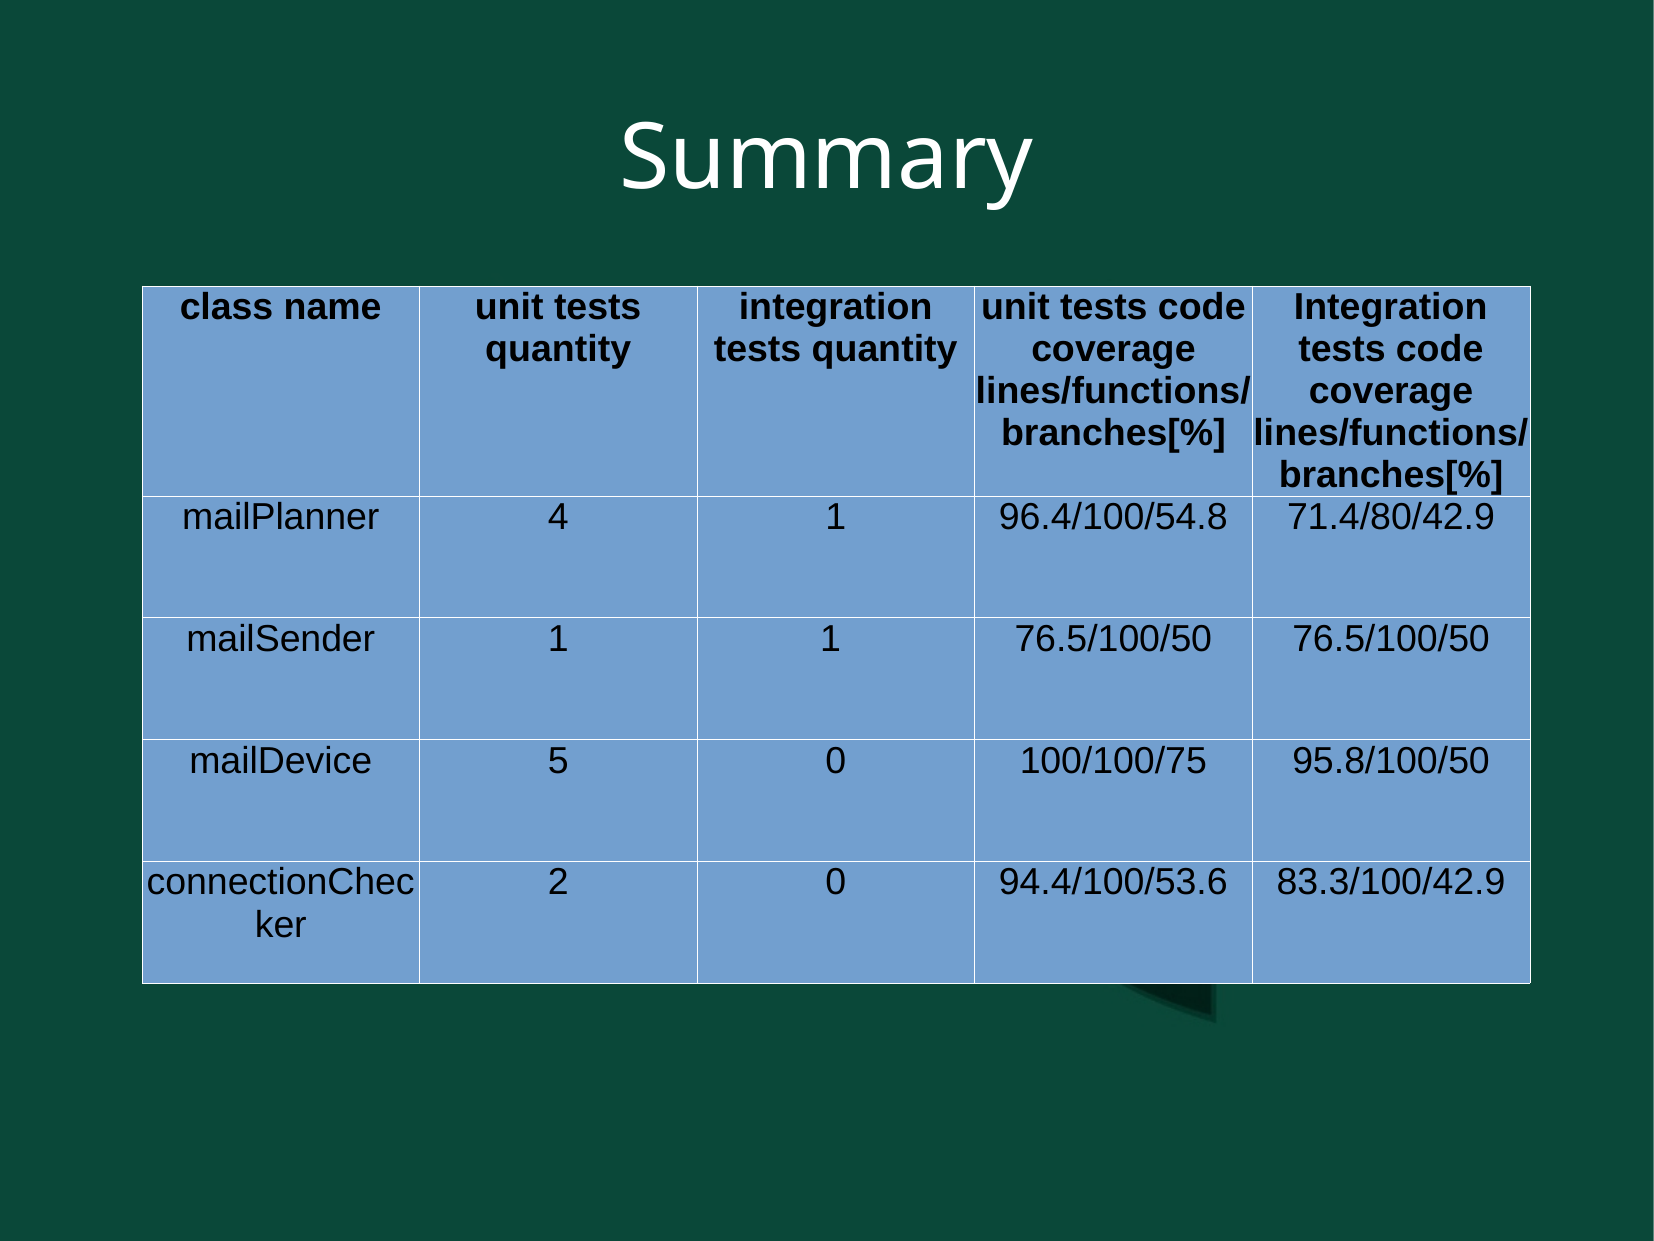

# Summary
| class name | unit tests quantity | integration tests quantity | unit tests code coverage lines/functions/branches[%] | Integration tests code coverage lines/functions/branches[%] |
| --- | --- | --- | --- | --- |
| mailPlanner | 4 | 1 | 96.4/100/54.8 | 71.4/80/42.9 |
| mailSender | 1 | 1 | 76.5/100/50 | 76.5/100/50 |
| mailDevice | 5 | 0 | 100/100/75 | 95.8/100/50 |
| connectionChecker | 2 | 0 | 94.4/100/53.6 | 83.3/100/42.9 |